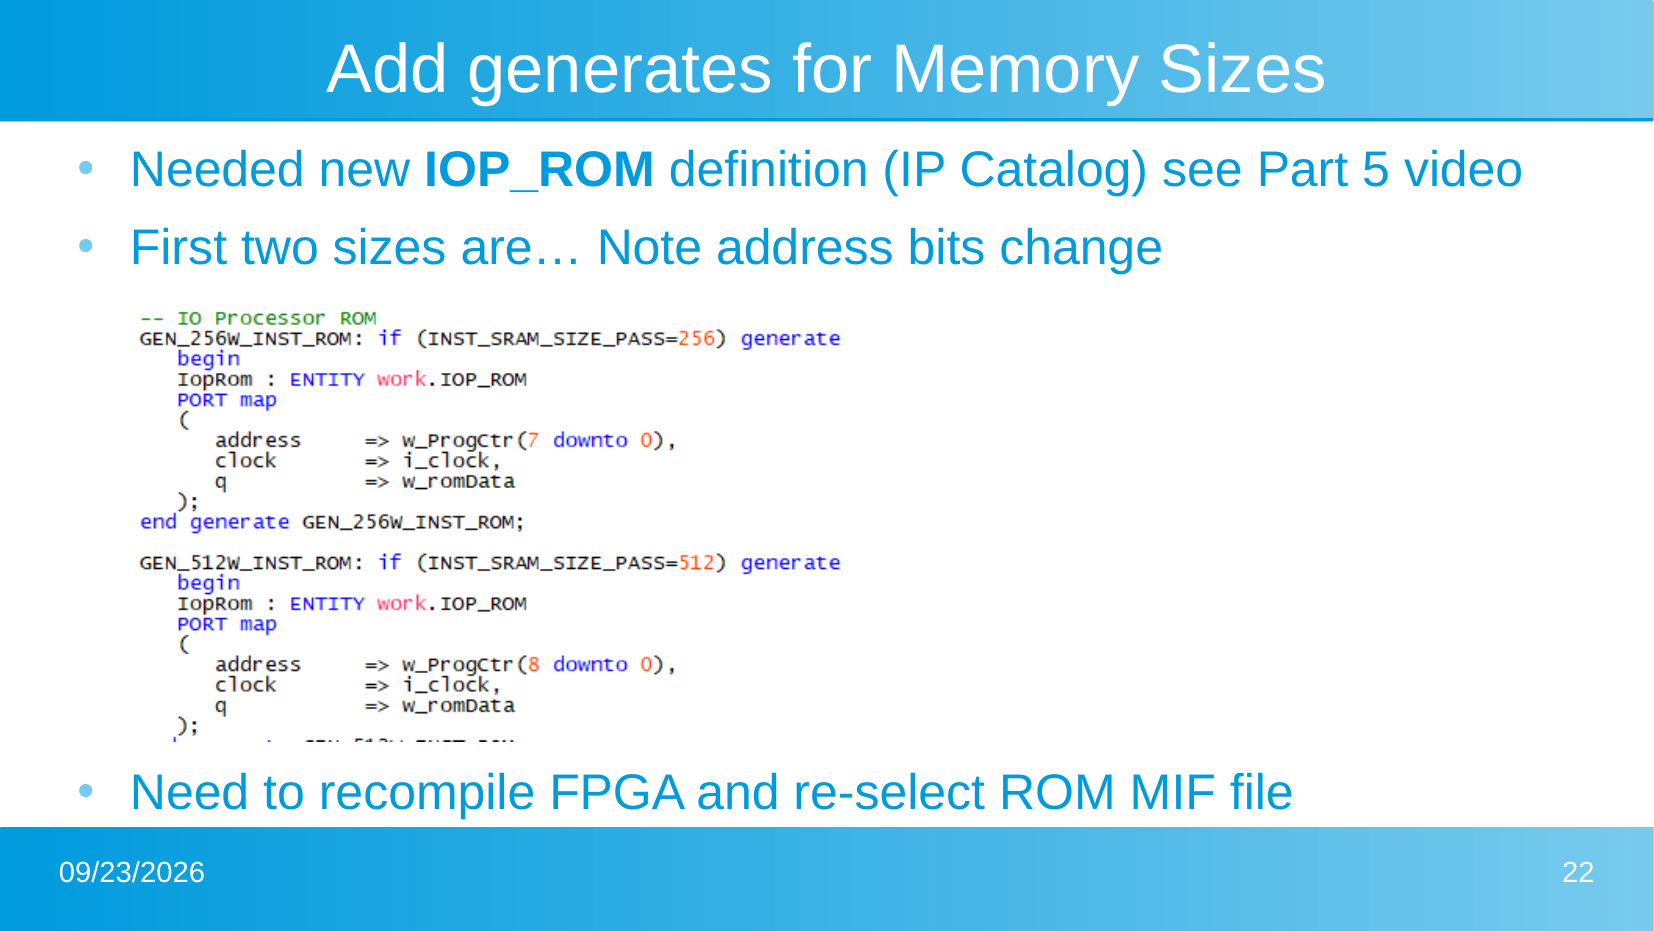

# Add generates for Memory Sizes
Needed new IOP_ROM definition (IP Catalog) see Part 5 video
First two sizes are… Note address bits change
Need to recompile FPGA and re-select ROM MIF file
22